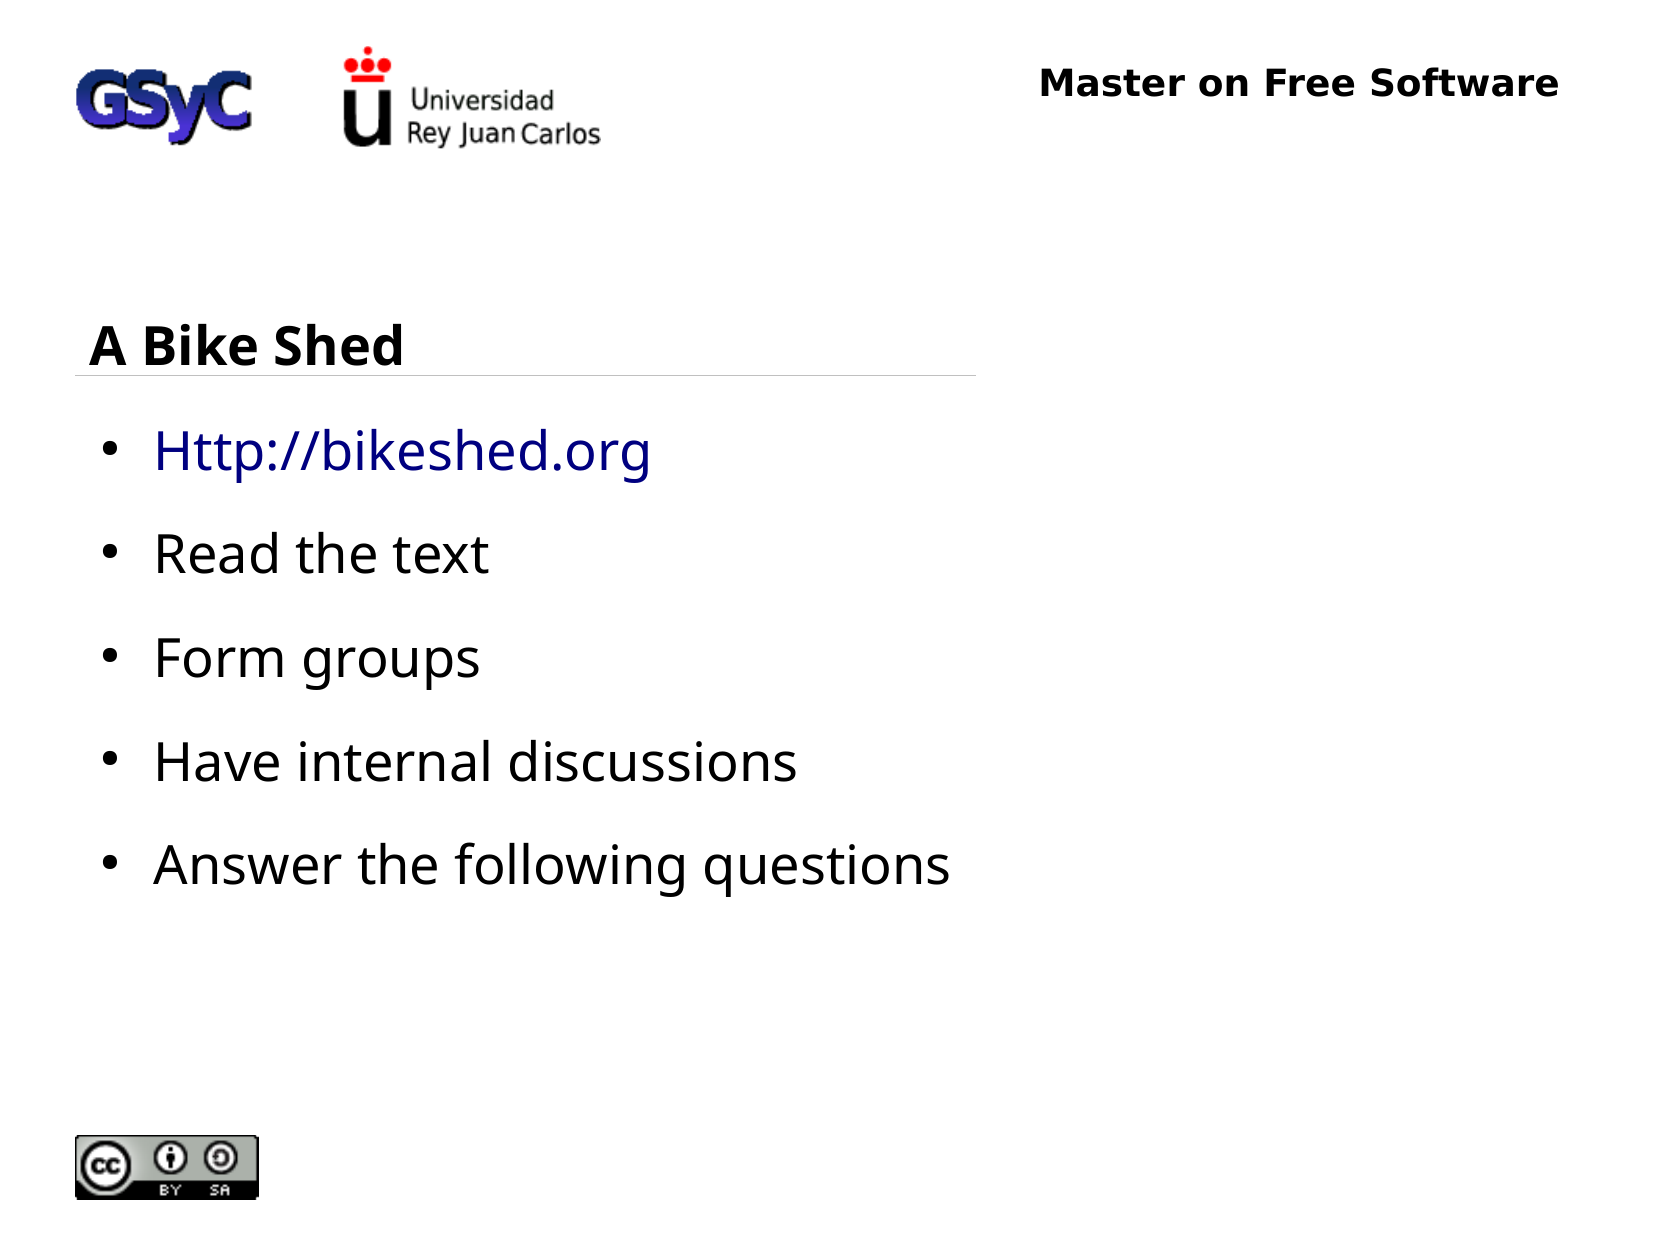

A Bike Shed
# Http://bikeshed.org
Read the text
Form groups
Have internal discussions
Answer the following questions